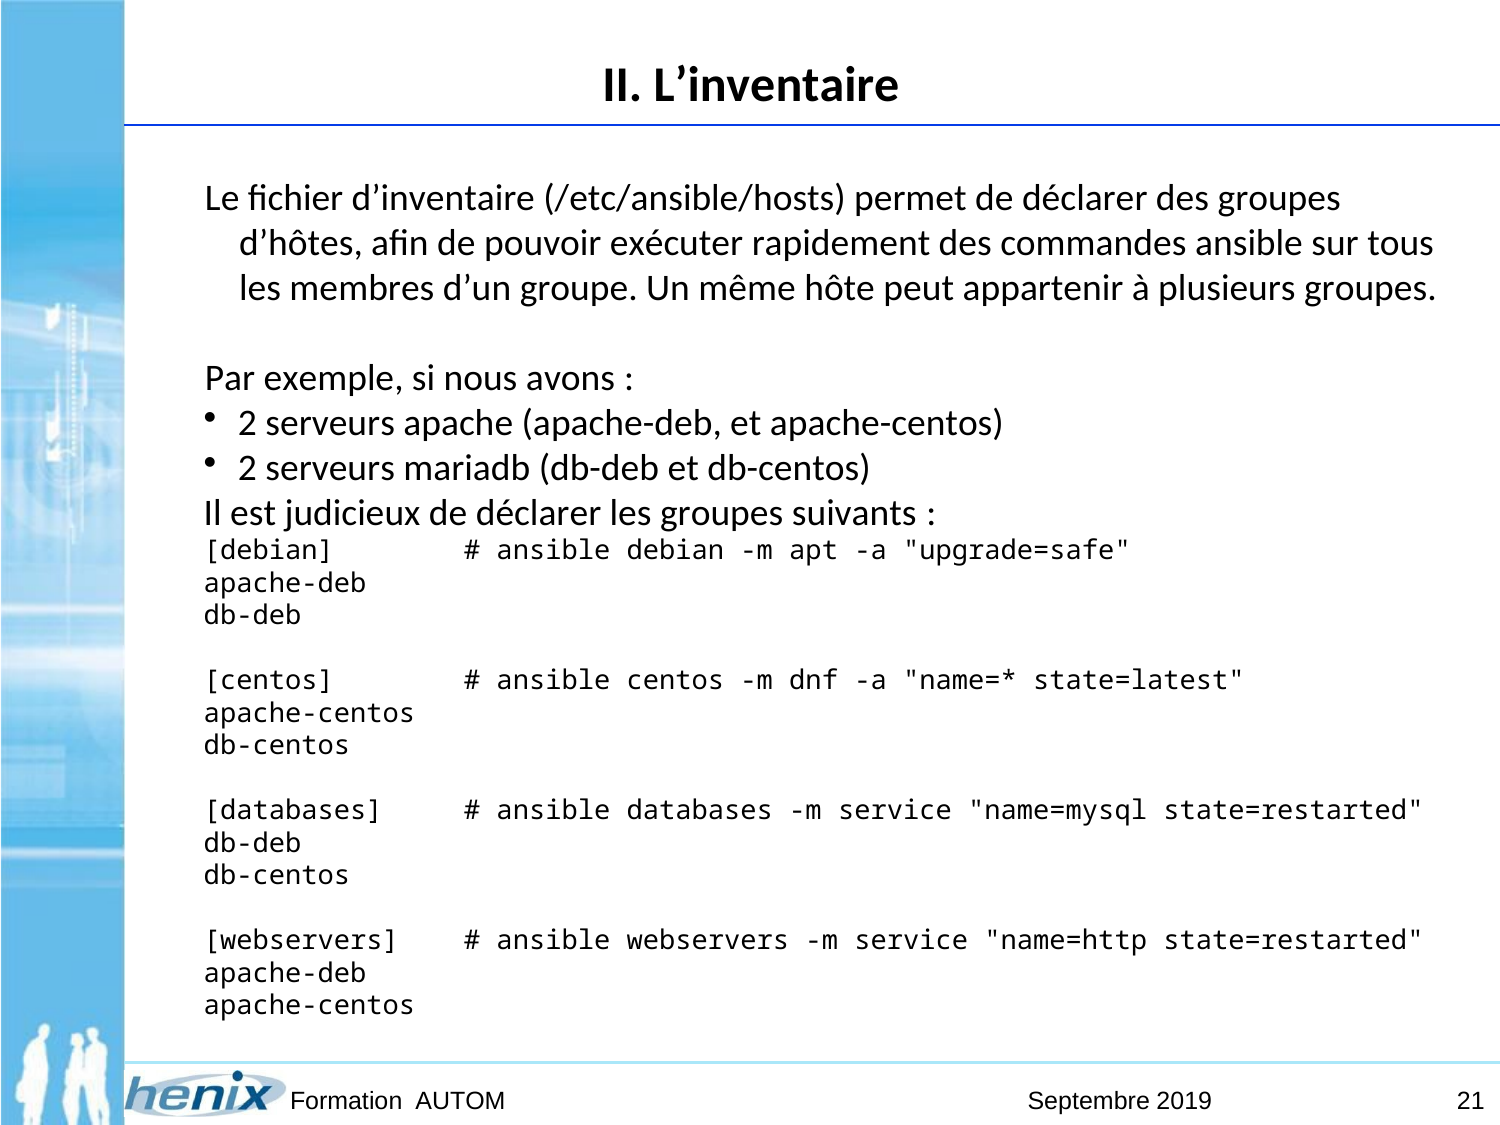

II. L’inventaire
Le fichier d’inventaire (/etc/ansible/hosts) permet de déclarer des groupes d’hôtes, afin de pouvoir exécuter rapidement des commandes ansible sur tous les membres d’un groupe. Un même hôte peut appartenir à plusieurs groupes.
Par exemple, si nous avons :
2 serveurs apache (apache-deb, et apache-centos)
2 serveurs mariadb (db-deb et db-centos)
Il est judicieux de déclarer les groupes suivants :
[debian] # ansible debian -m apt -a "upgrade=safe"
apache-deb
db-deb
[centos] # ansible centos -m dnf -a "name=* state=latest"
apache-centos
db-centos
[databases] # ansible databases -m service "name=mysql state=restarted"
db-deb
db-centos
[webservers] # ansible webservers -m service "name=http state=restarted"
apache-deb
apache-centos
Formation AUTOM
Septembre 2019